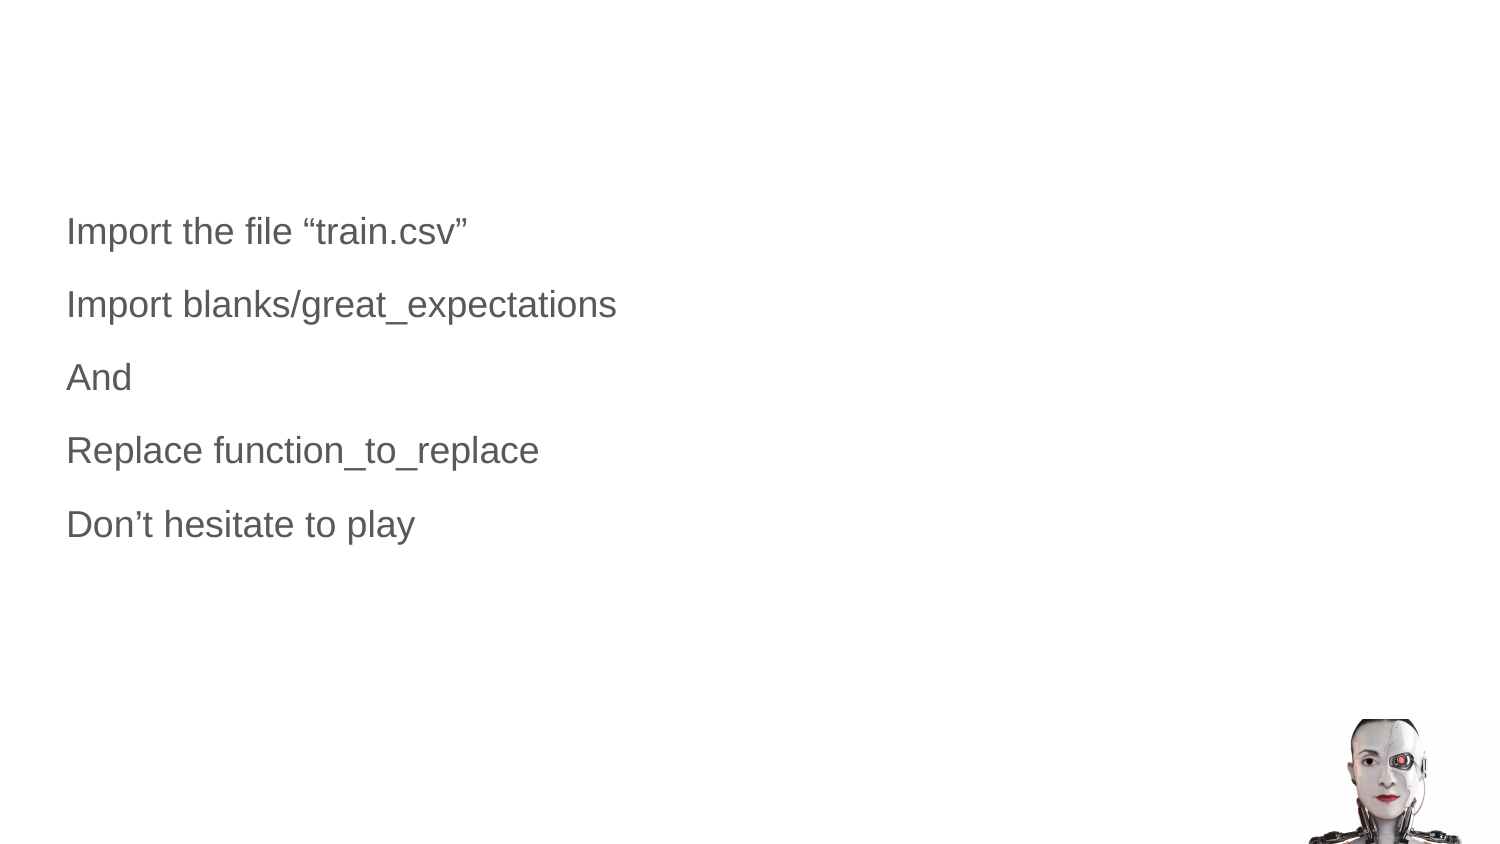

# Import the file “train.csv”
Import blanks/great_expectations
And
Replace function_to_replace
Don’t hesitate to play